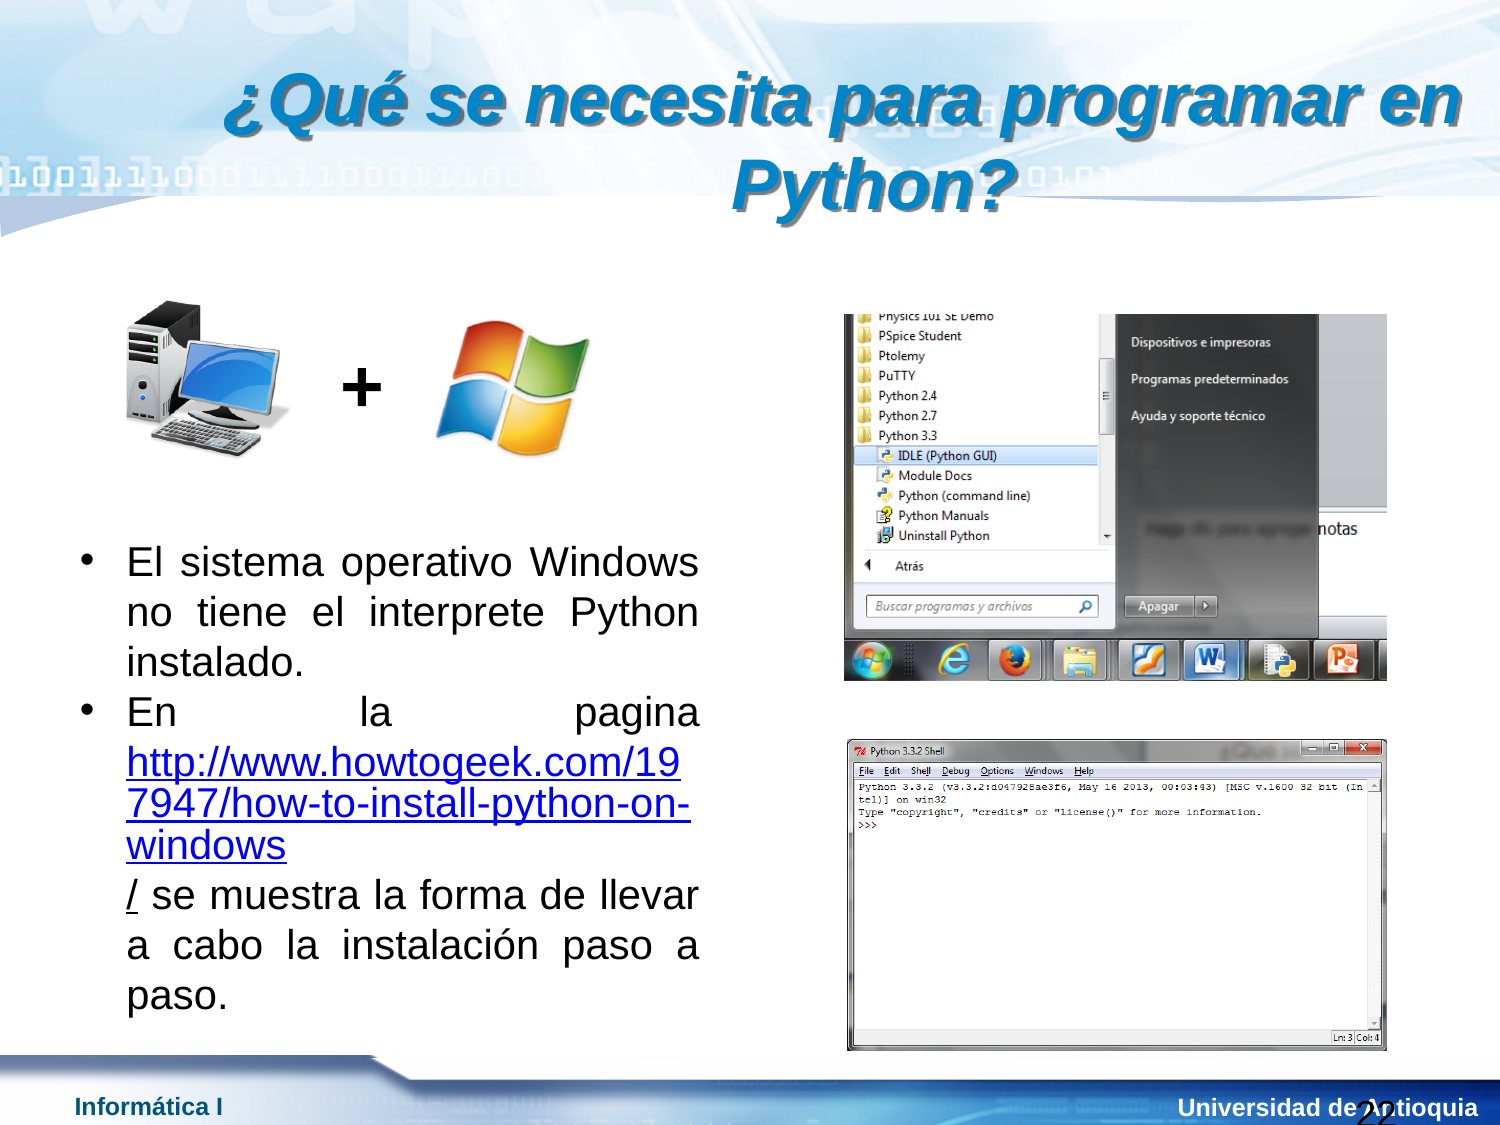

# ¿Qué se necesita para programar en Python?
+
El sistema operativo Windows no tiene el interprete Python instalado.
En la pagina http://www.howtogeek.com/197947/how-to-install-python-on-windows/ se muestra la forma de llevar a cabo la instalación paso a paso.